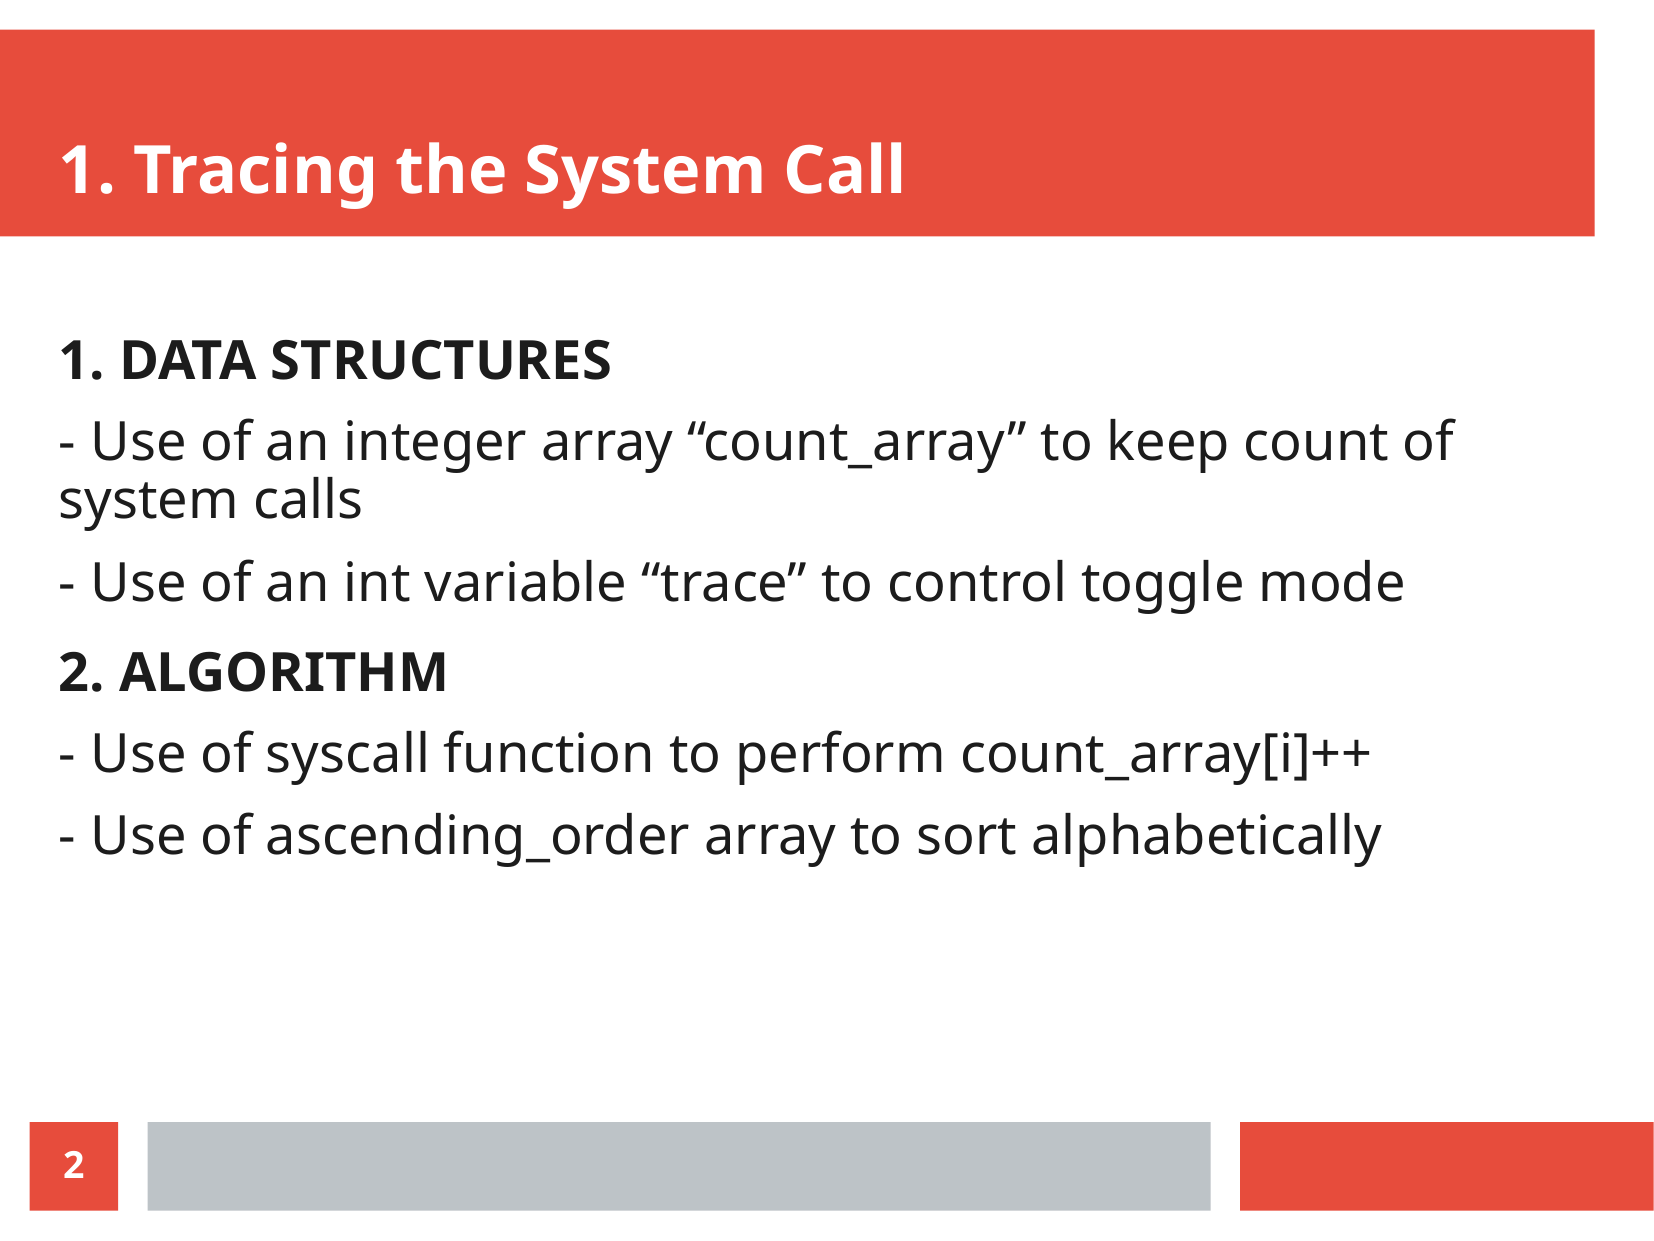

# 1. Tracing the System Call
1. DATA STRUCTURES
- Use of an integer array “count_array” to keep count of system calls
- Use of an int variable “trace” to control toggle mode
2. ALGORITHM
- Use of syscall function to perform count_array[i]++
- Use of ascending_order array to sort alphabetically